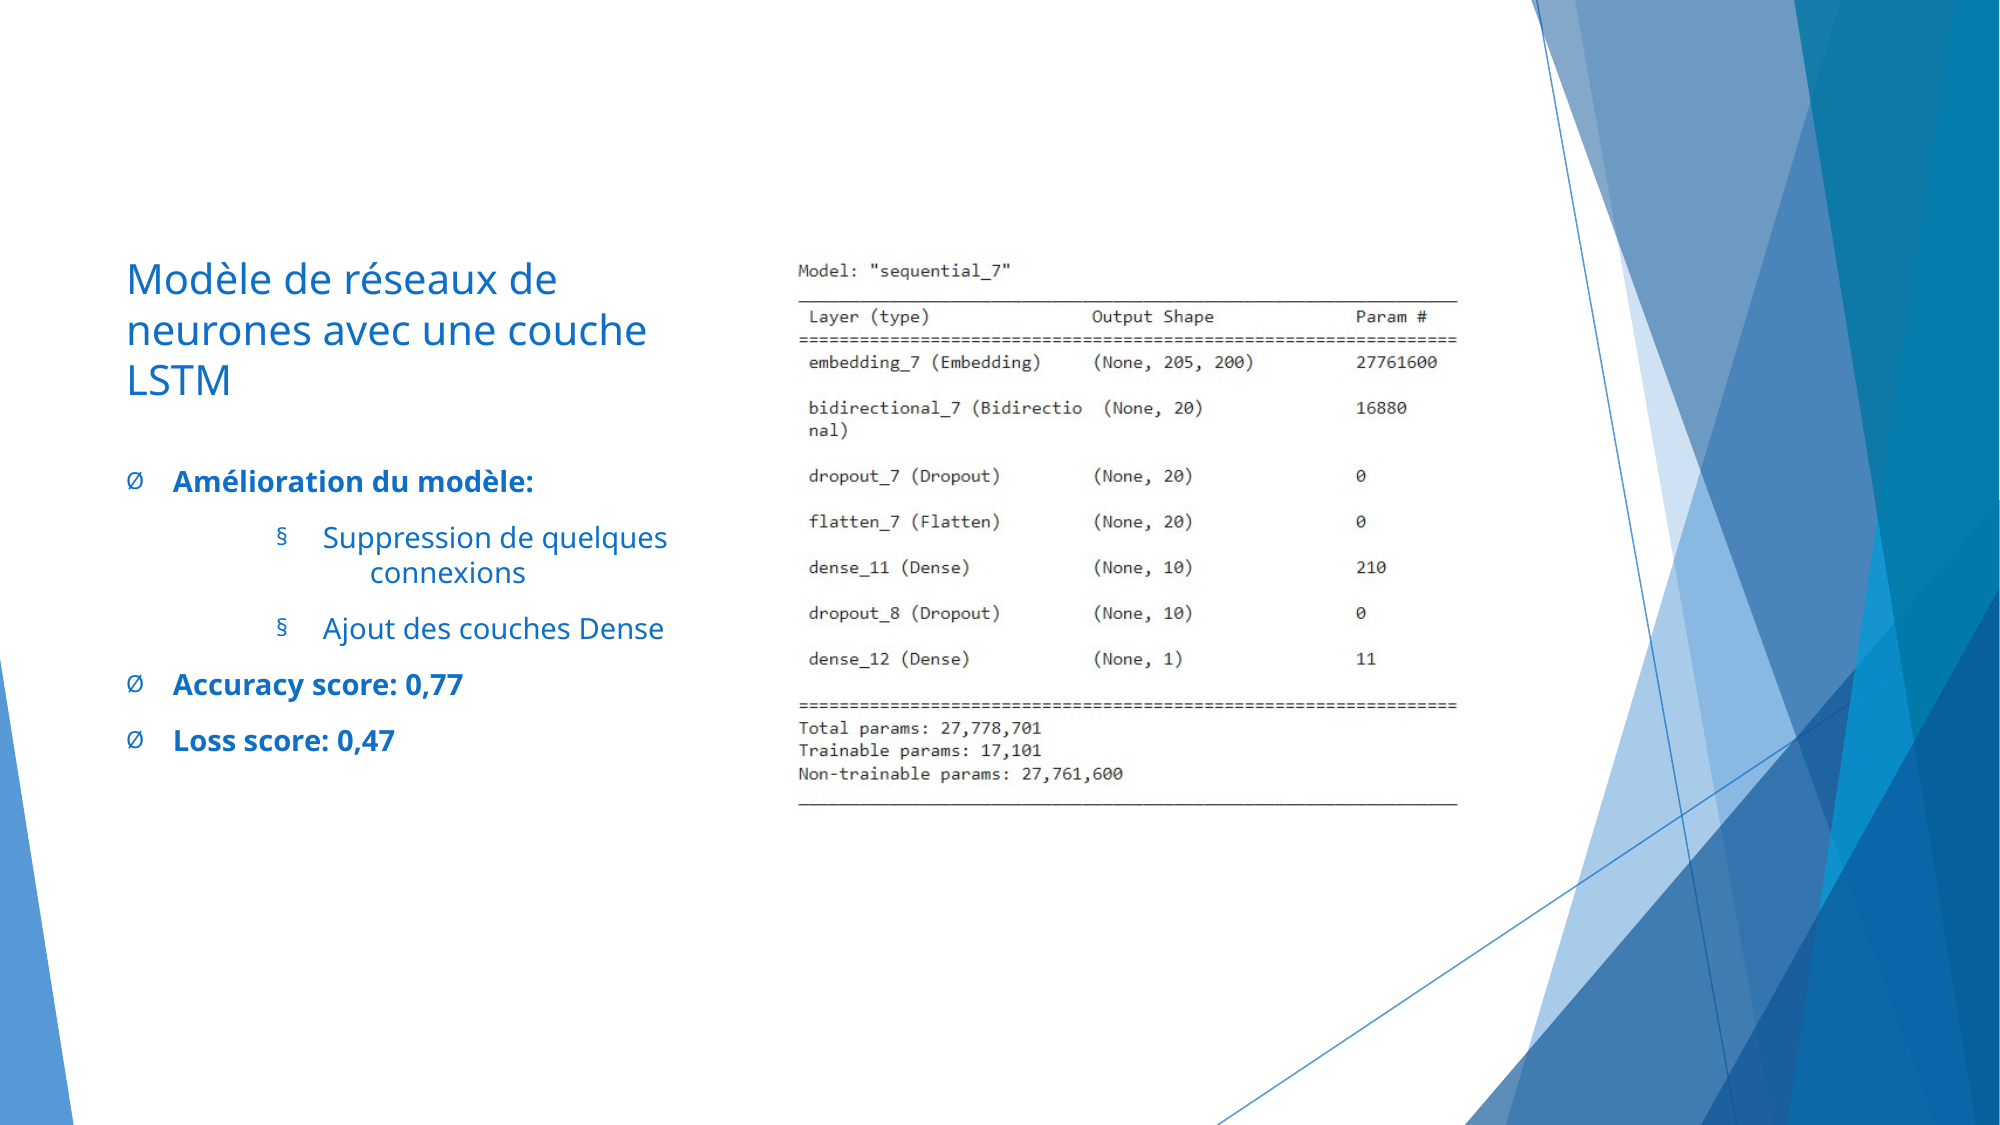

# Modèle de réseaux de neurones avec une couche LSTM
Amélioration du modèle:
Suppression de quelques connexions
Ajout des couches Dense
Accuracy score: 0,77
Loss score: 0,47